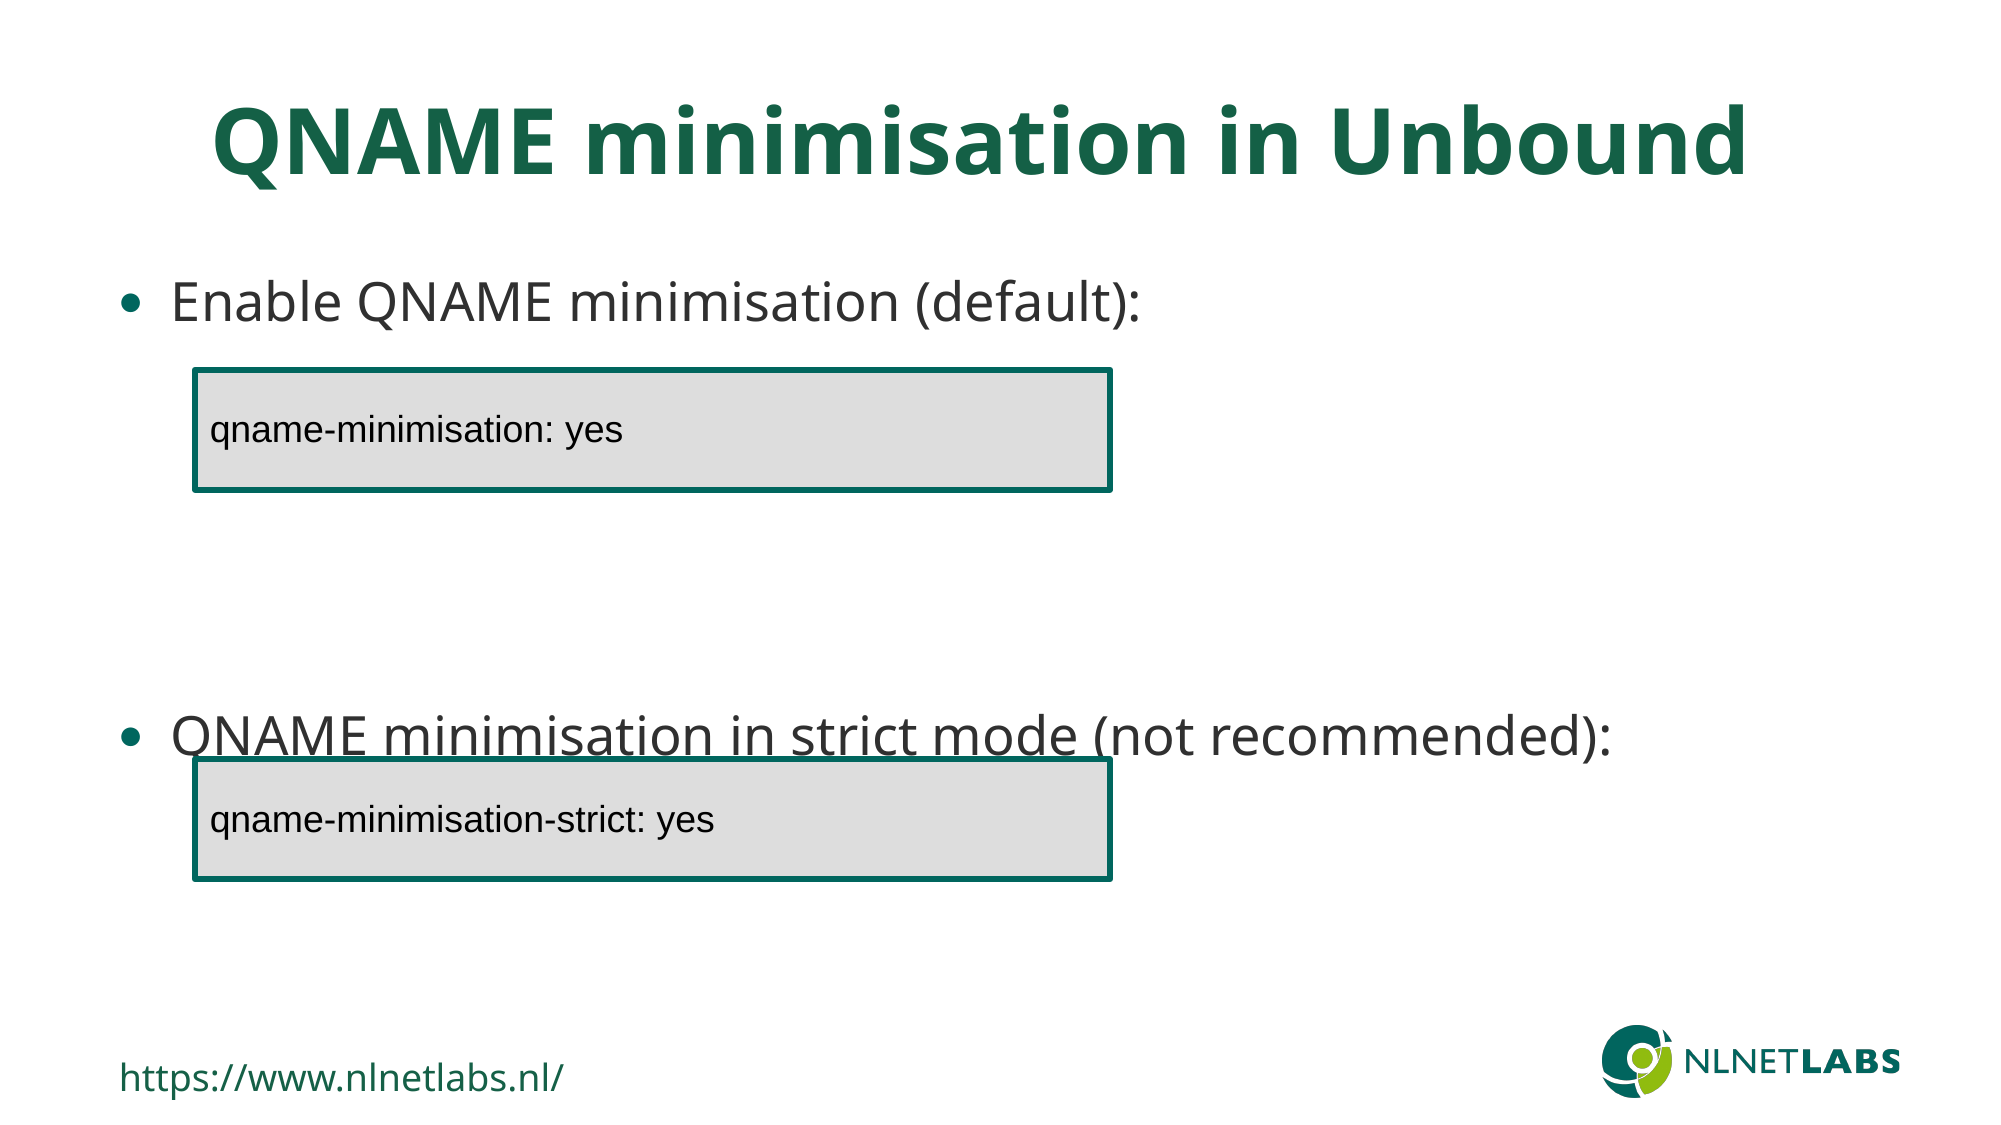

# QNAME minimisation in Unbound
Enable QNAME minimisation (default):
QNAME minimisation in strict mode (not recommended):
qname-minimisation: yes
qname-minimisation-strict: yes